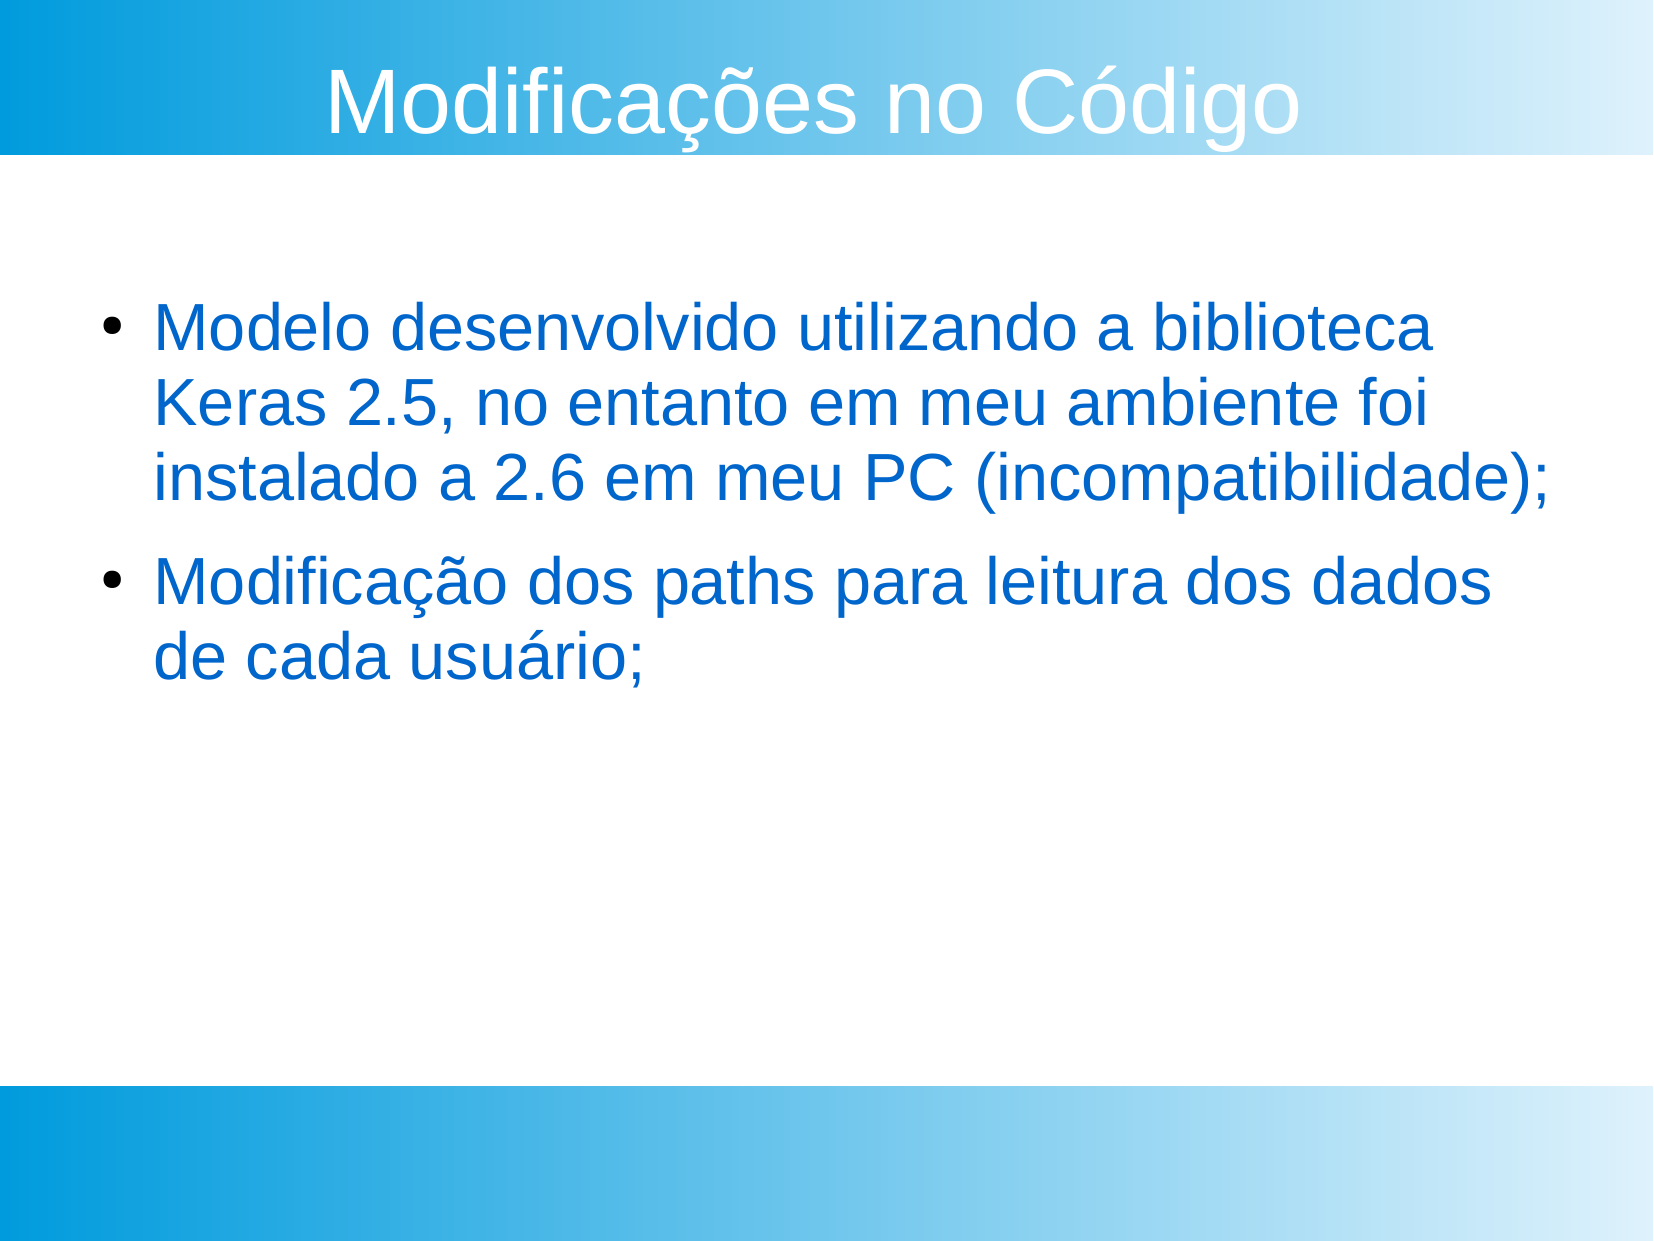

# Modificações no Código
Modelo desenvolvido utilizando a biblioteca Keras 2.5, no entanto em meu ambiente foi instalado a 2.6 em meu PC (incompatibilidade);
Modificação dos paths para leitura dos dados de cada usuário;